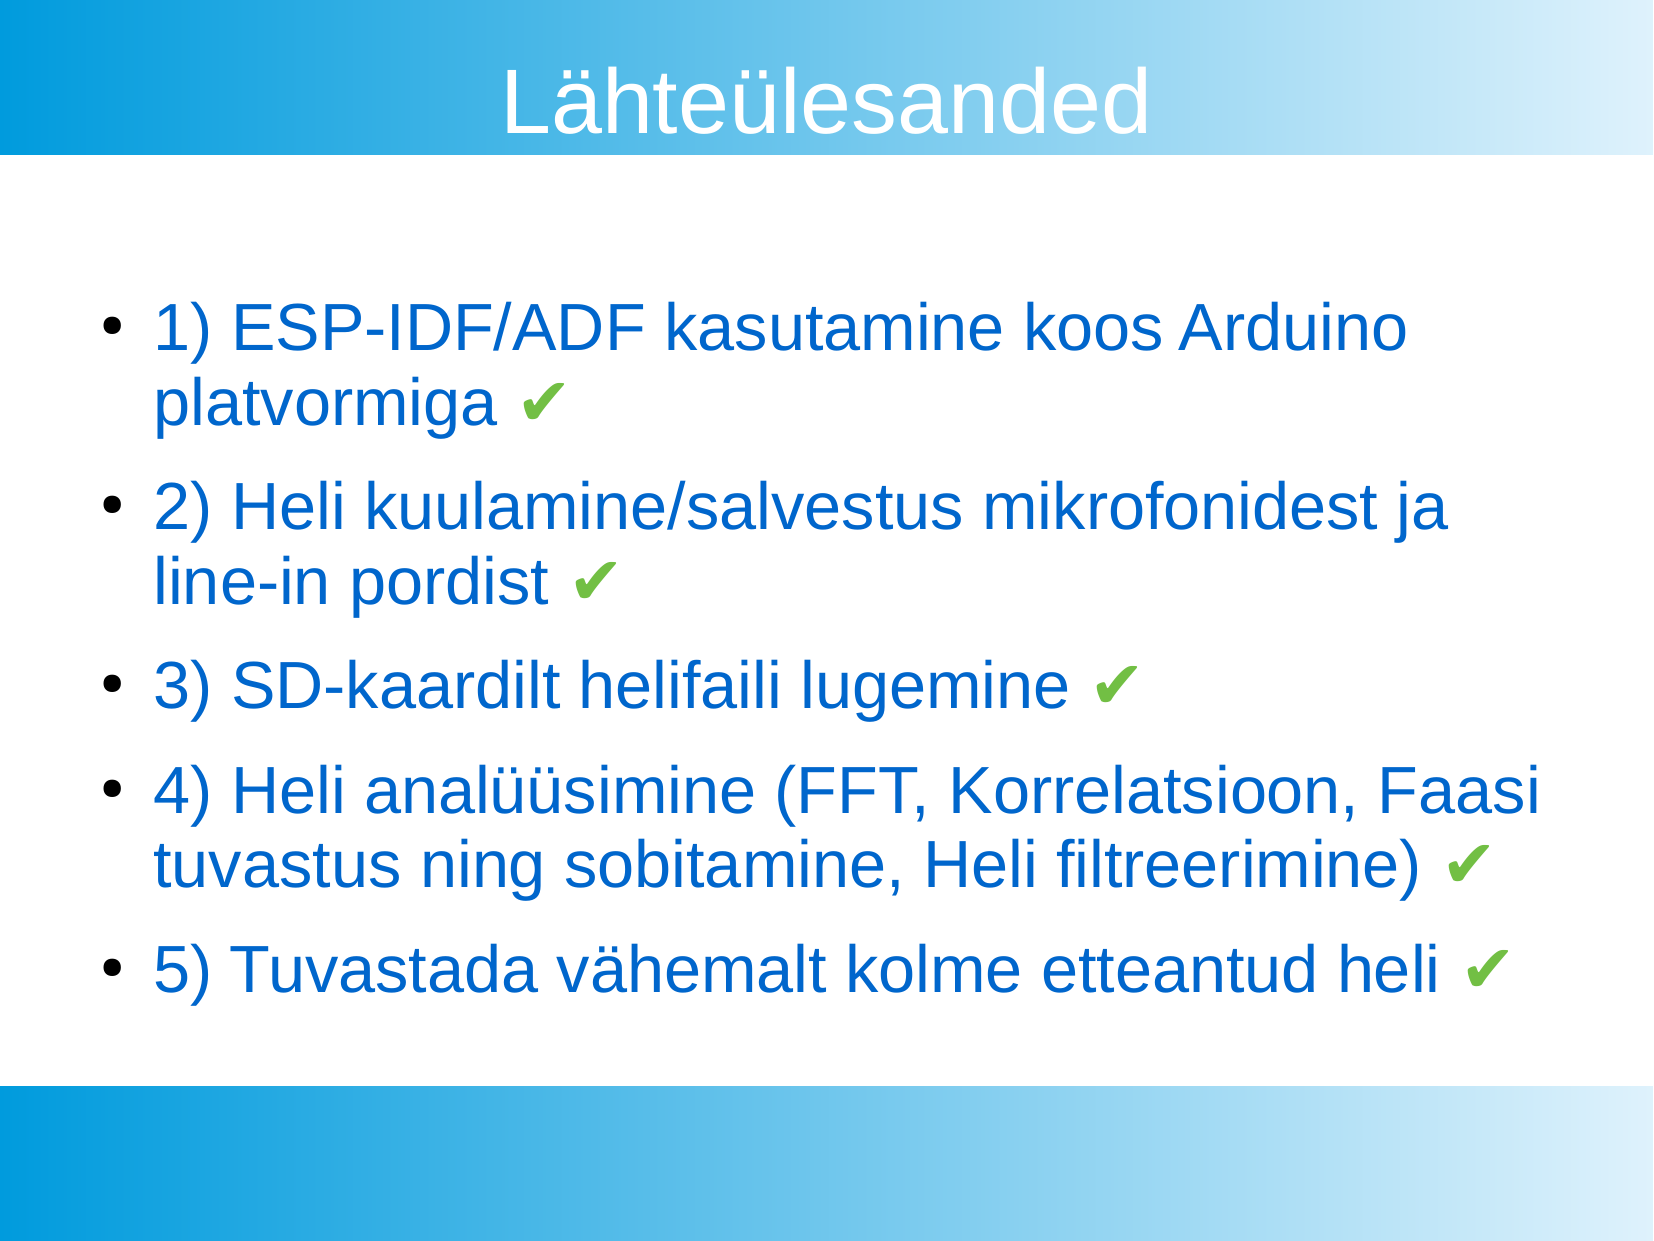

# Lähteülesanded
1) ESP-IDF/ADF kasutamine koos Arduino platvormiga ✔
2) Heli kuulamine/salvestus mikrofonidest ja line-in pordist ✔
3) SD-kaardilt helifaili lugemine ✔
4) Heli analüüsimine (FFT, Korrelatsioon, Faasi tuvastus ning sobitamine, Heli filtreerimine) ✔
5) Tuvastada vähemalt kolme etteantud heli ✔